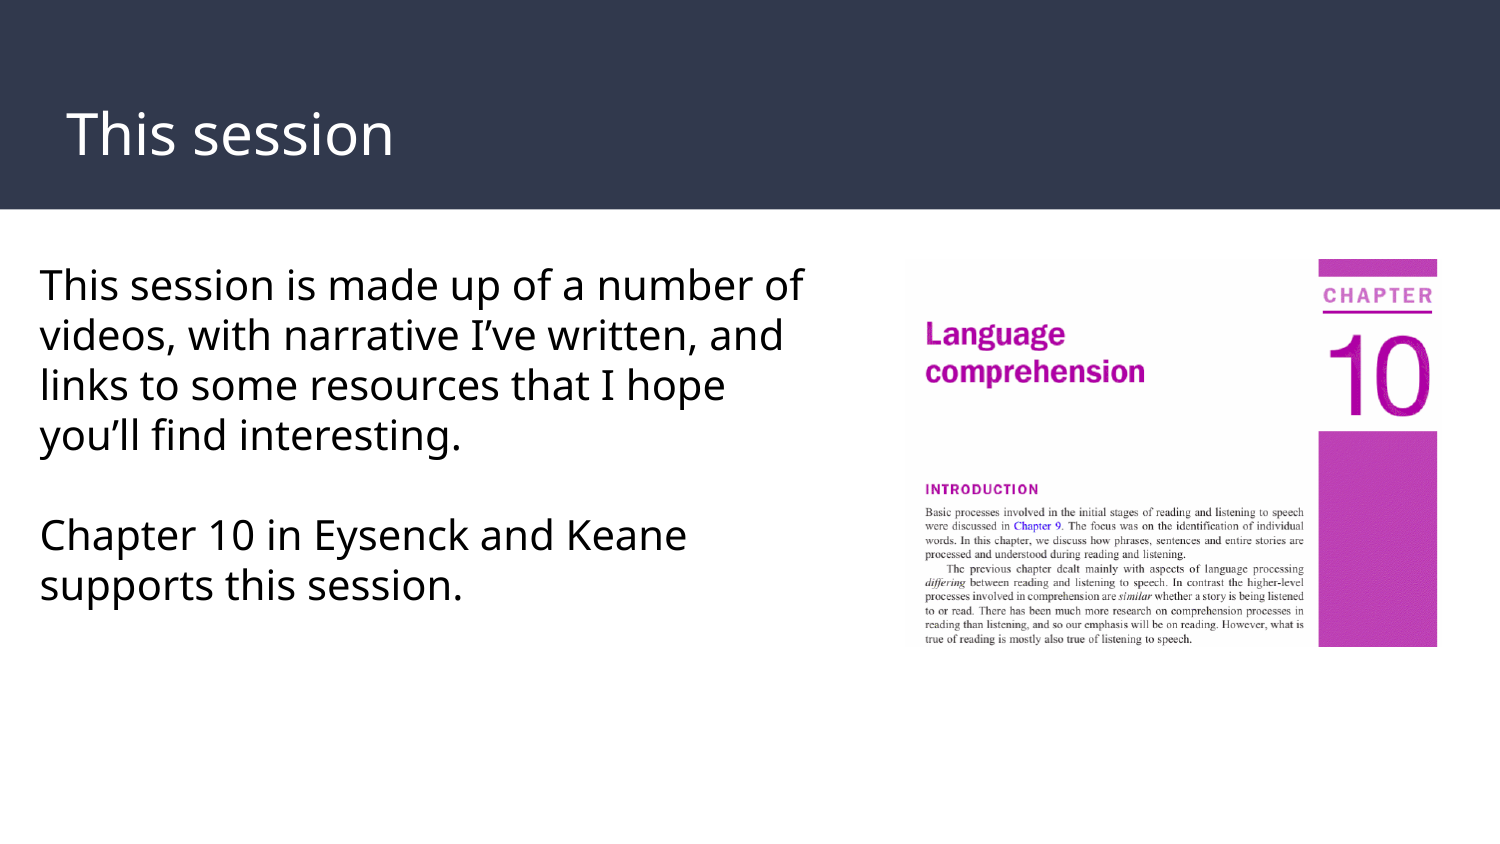

# This session
This session is made up of a number of videos, with narrative I’ve written, and links to some resources that I hope you’ll find interesting.
Chapter 10 in Eysenck and Keane supports this session.